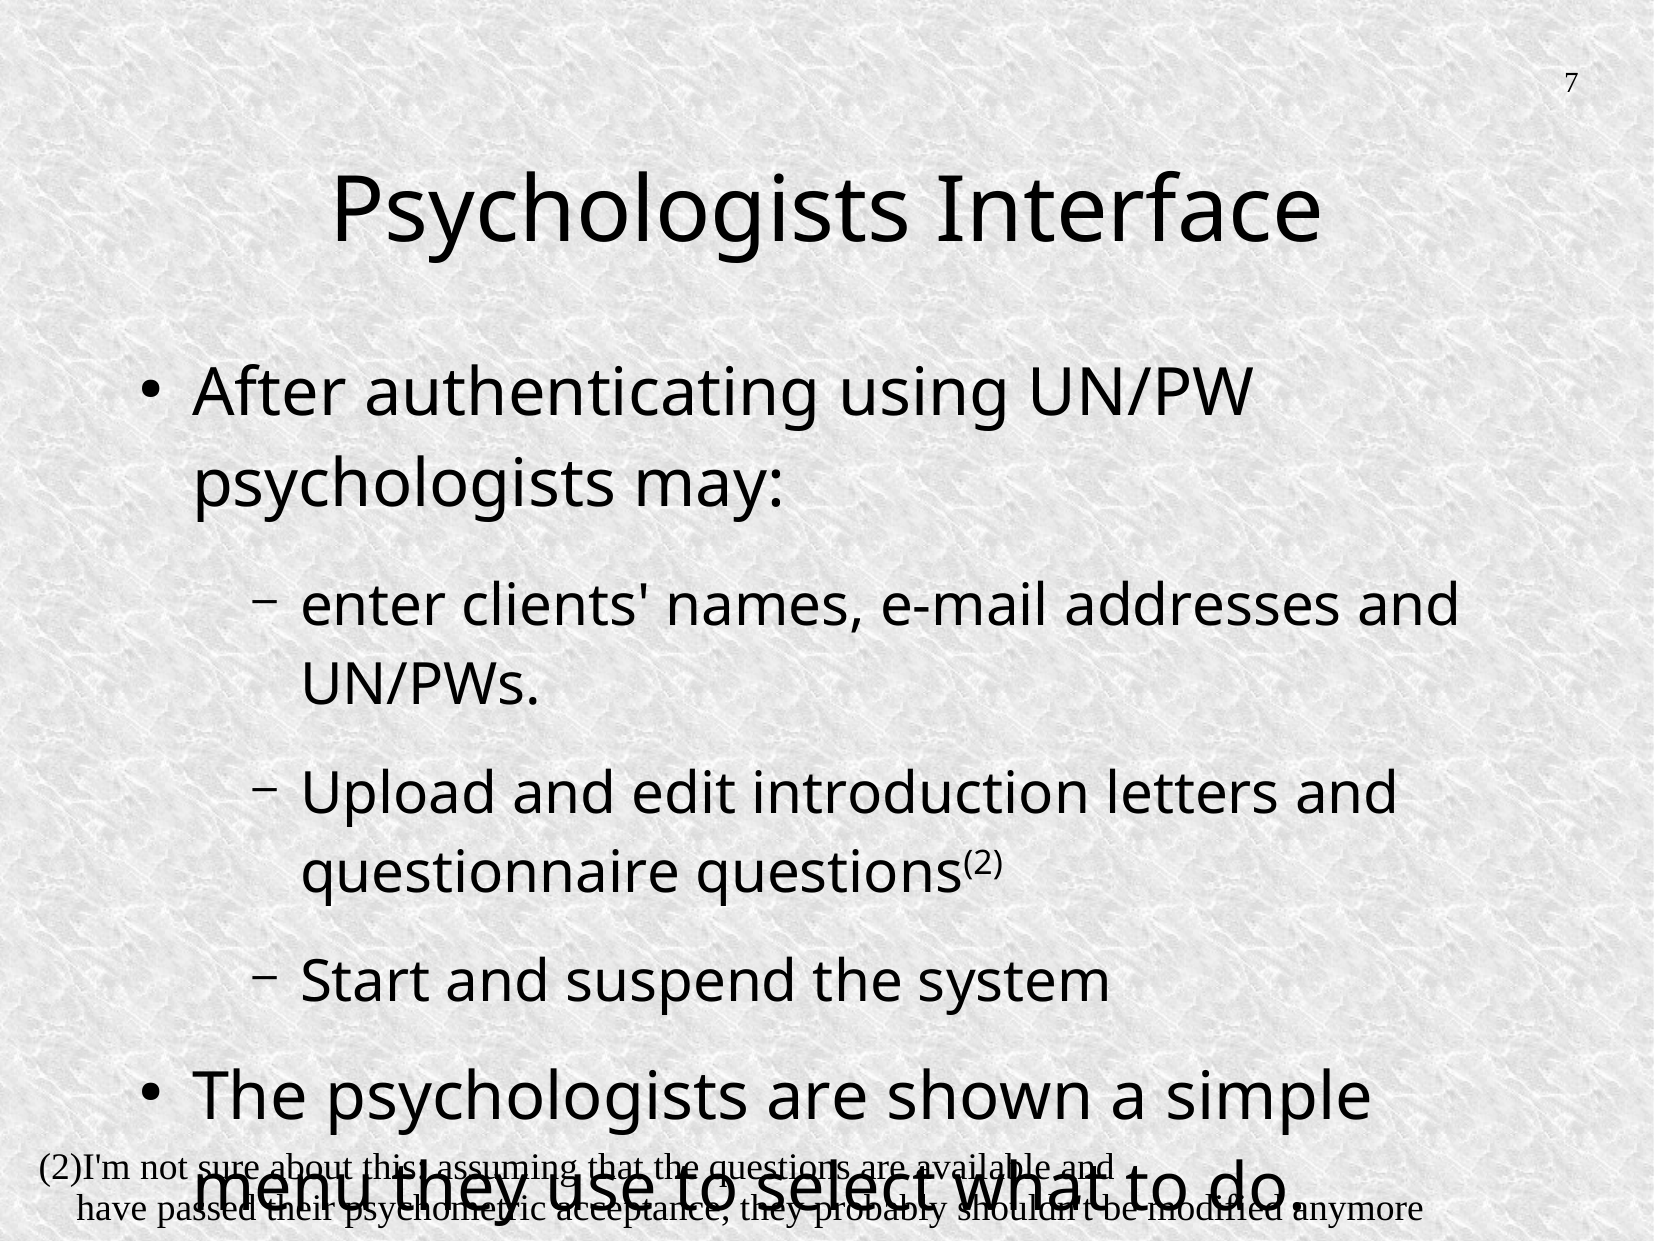

7
# Psychologists Interface
After authenticating using UN/PW psychologists may:
enter clients' names, e-mail addresses and UN/PWs.
Upload and edit introduction letters and questionnaire questions(2)
Start and suspend the system
The psychologists are shown a simple menu they use to select what to do.
(2)I'm not sure about this: assuming that the questions are available and
 have passed their psychometric acceptance, they probably shouldn't be modified anymore